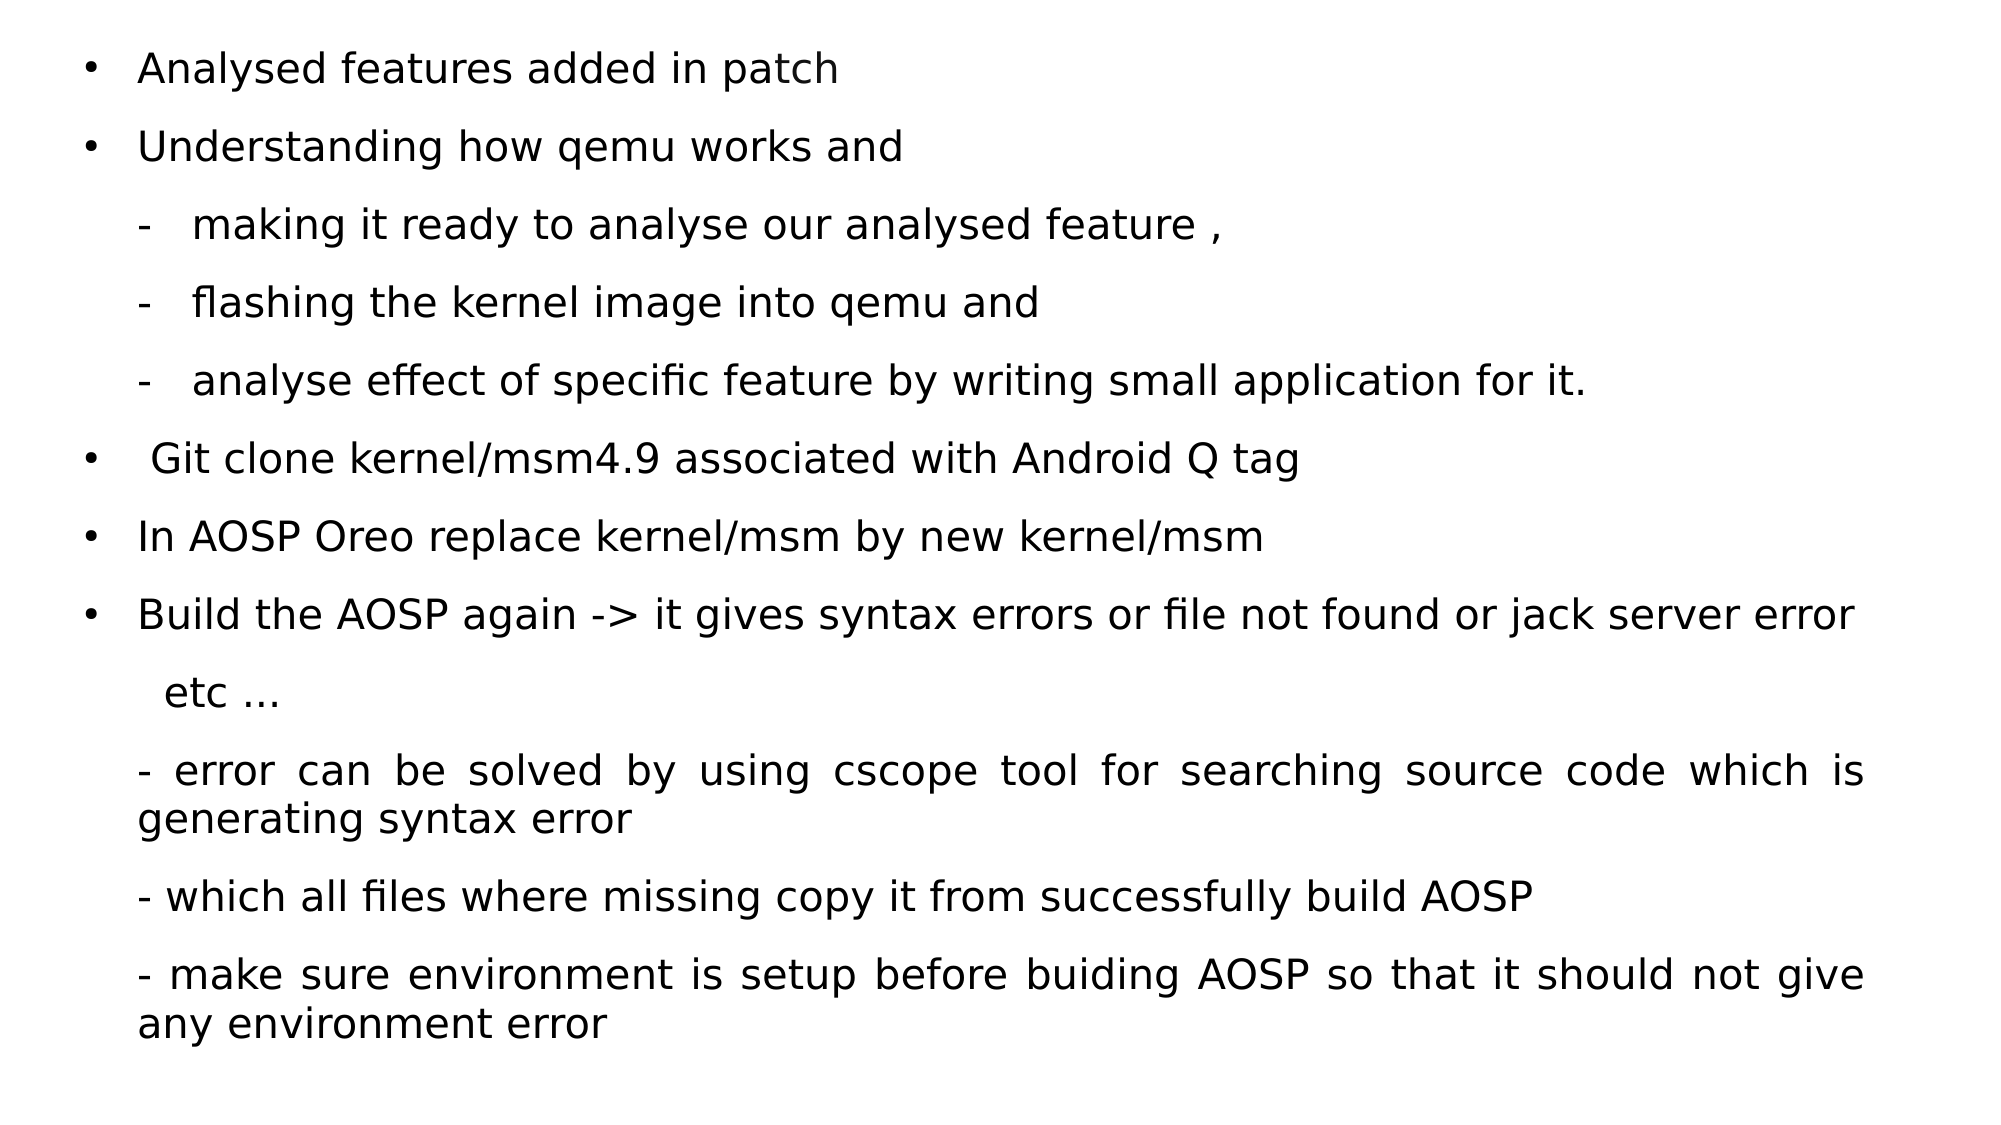

# Analysed features added in patch
Understanding how qemu works and
- making it ready to analyse our analysed feature ,
- flashing the kernel image into qemu and
- analyse effect of specific feature by writing small application for it.
 Git clone kernel/msm4.9 associated with Android Q tag
In AOSP Oreo replace kernel/msm by new kernel/msm
Build the AOSP again -> it gives syntax errors or file not found or jack server error
 etc ...
- error can be solved by using cscope tool for searching source code which is generating syntax error
- which all files where missing copy it from successfully build AOSP
- make sure environment is setup before buiding AOSP so that it should not give any environment error